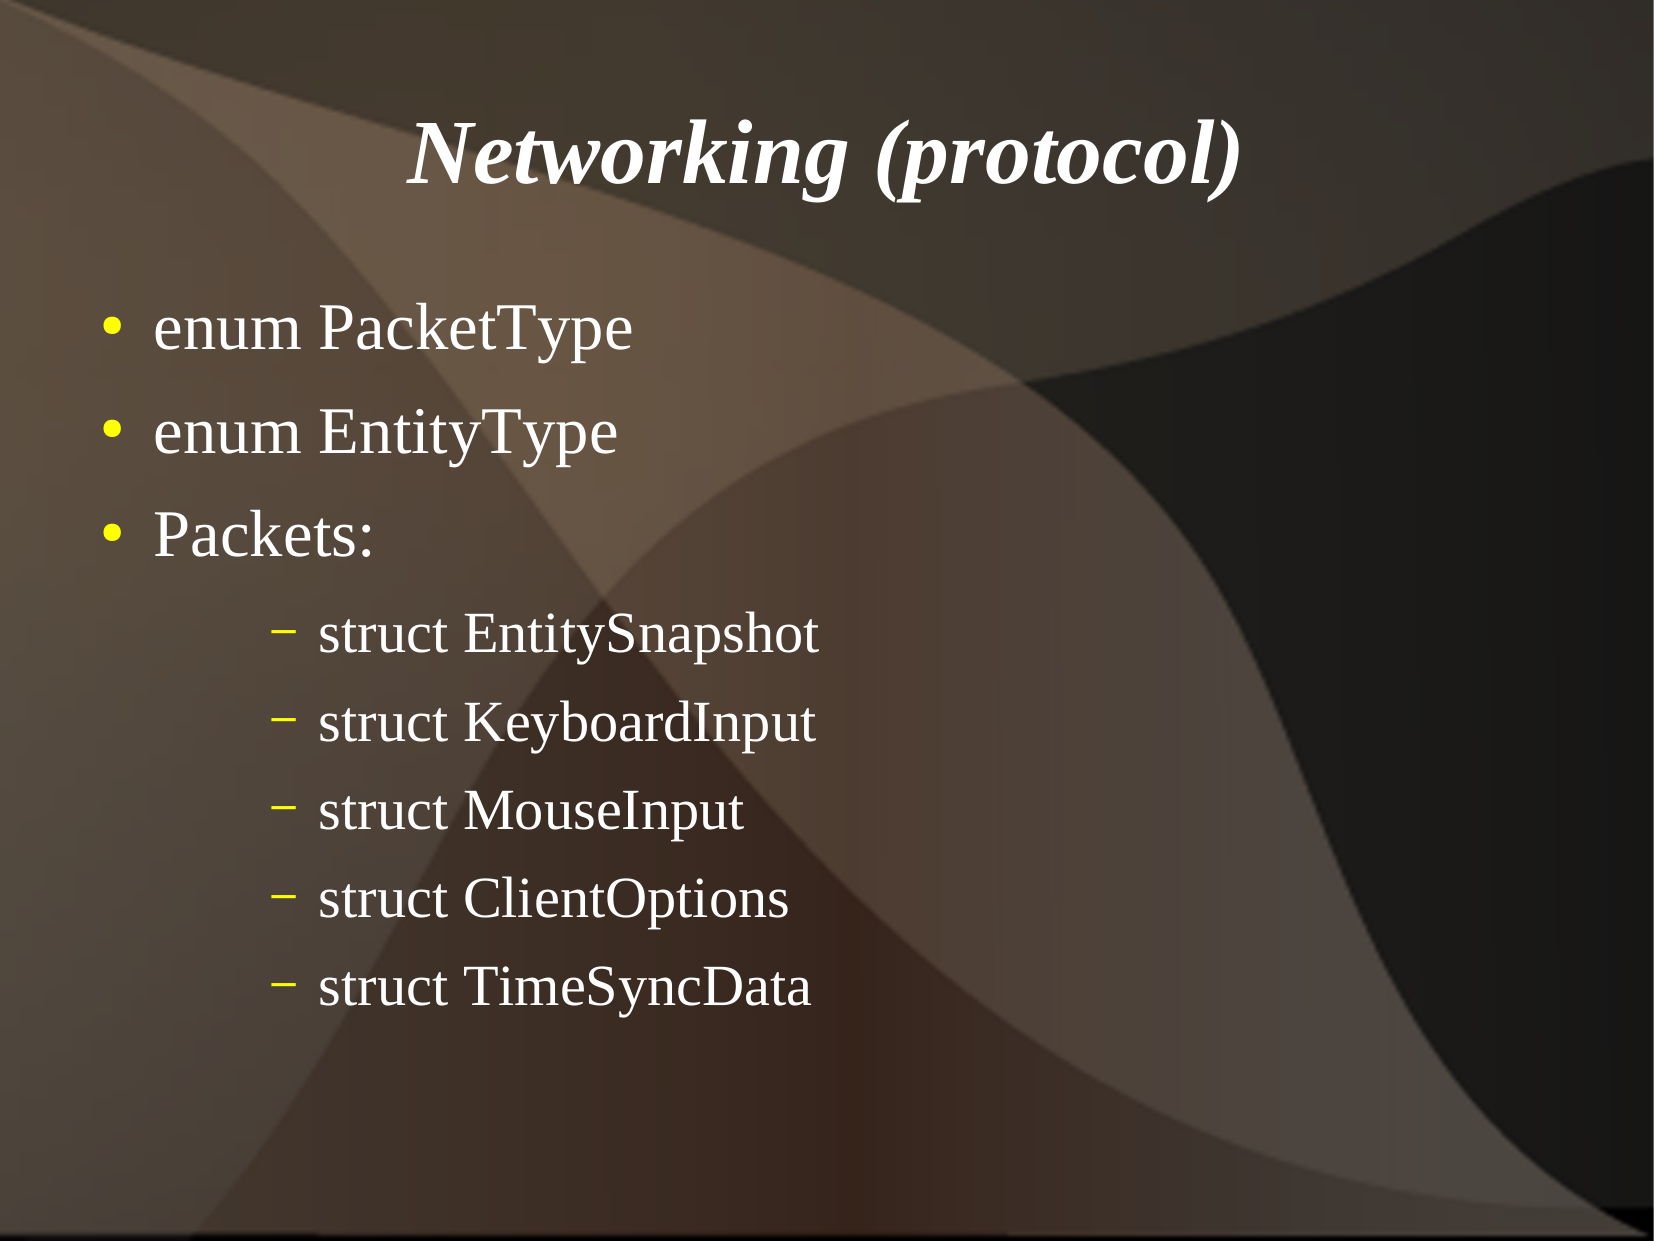

# Networking (protocol)
enum PacketType
enum EntityType
Packets:
struct EntitySnapshot
struct KeyboardInput
struct MouseInput
struct ClientOptions
struct TimeSyncData